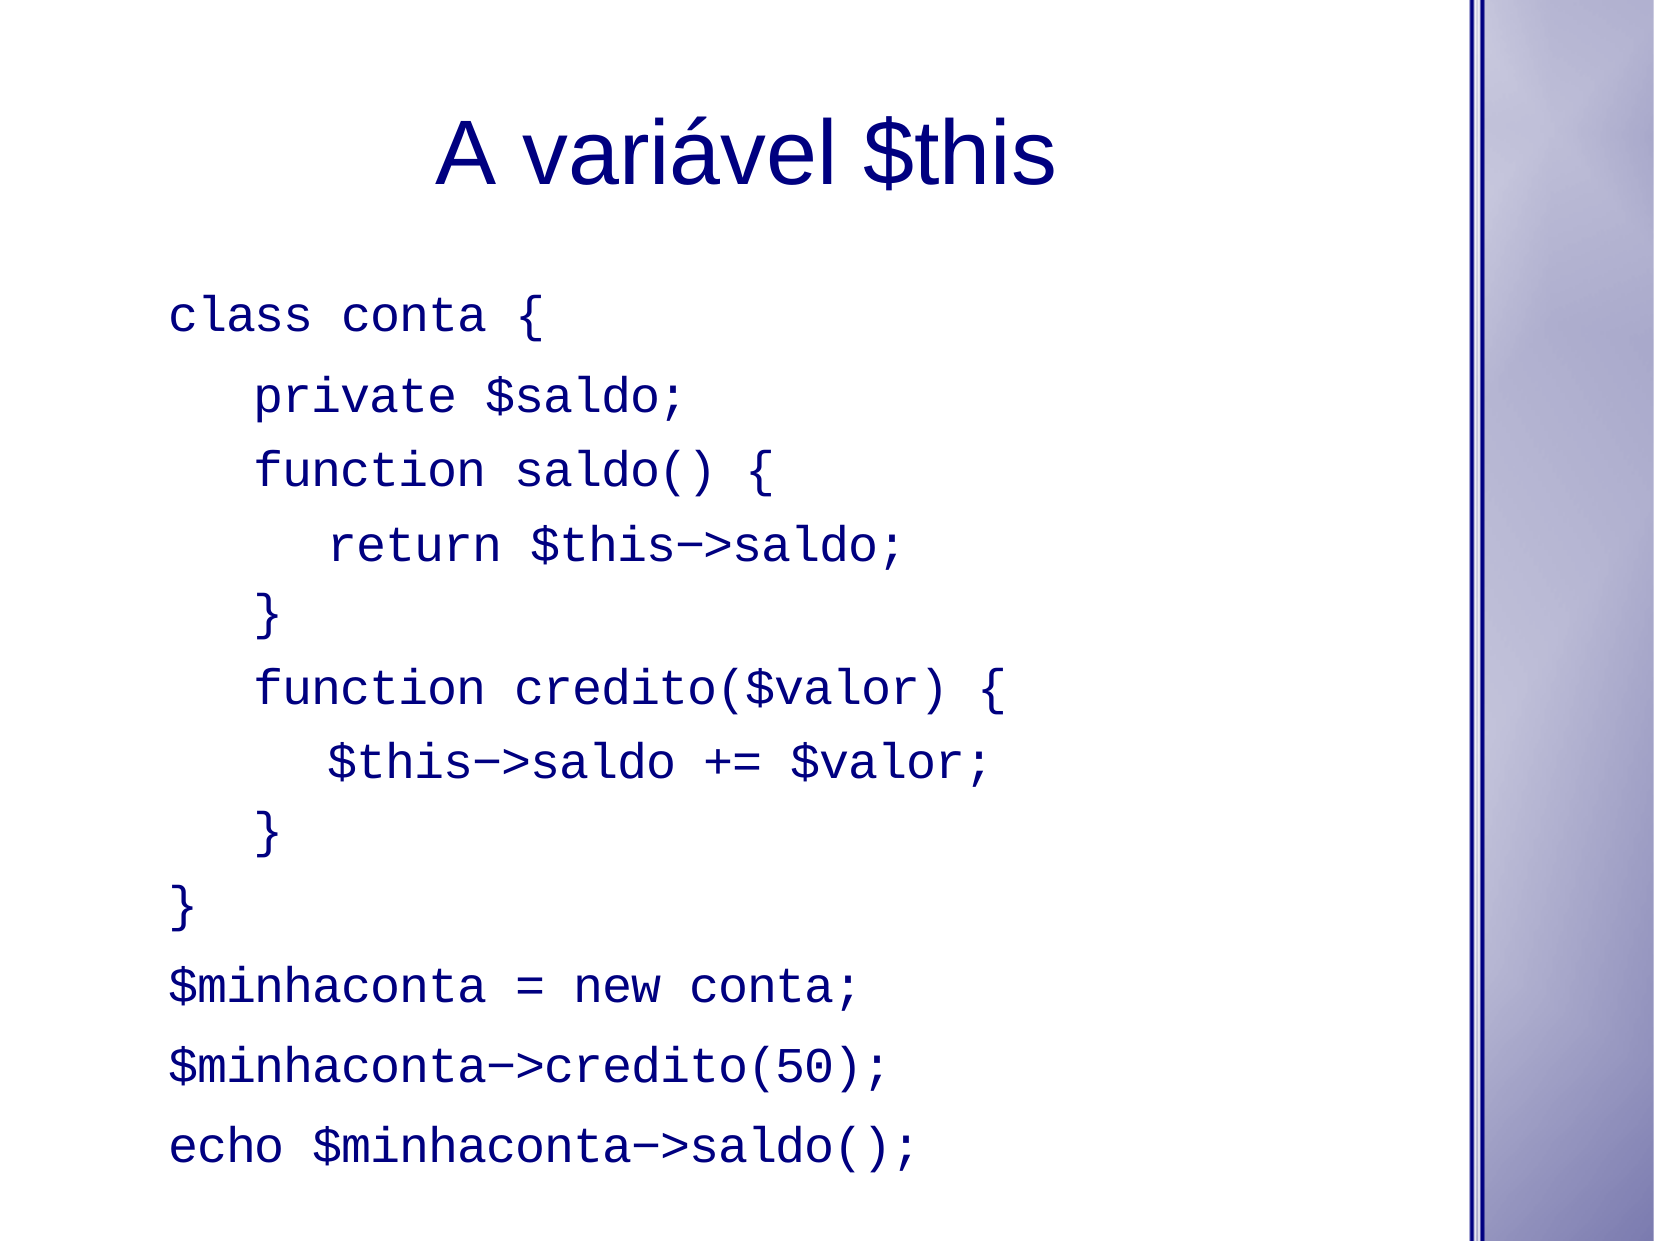

# A variável $this
class conta {
private $saldo;
function saldo() {
return $this−>saldo;
}
function credito($valor) {
$this−>saldo += $valor;
}
}
$minhaconta = new conta;
$minhaconta−>credito(50);
echo $minhaconta−>saldo();